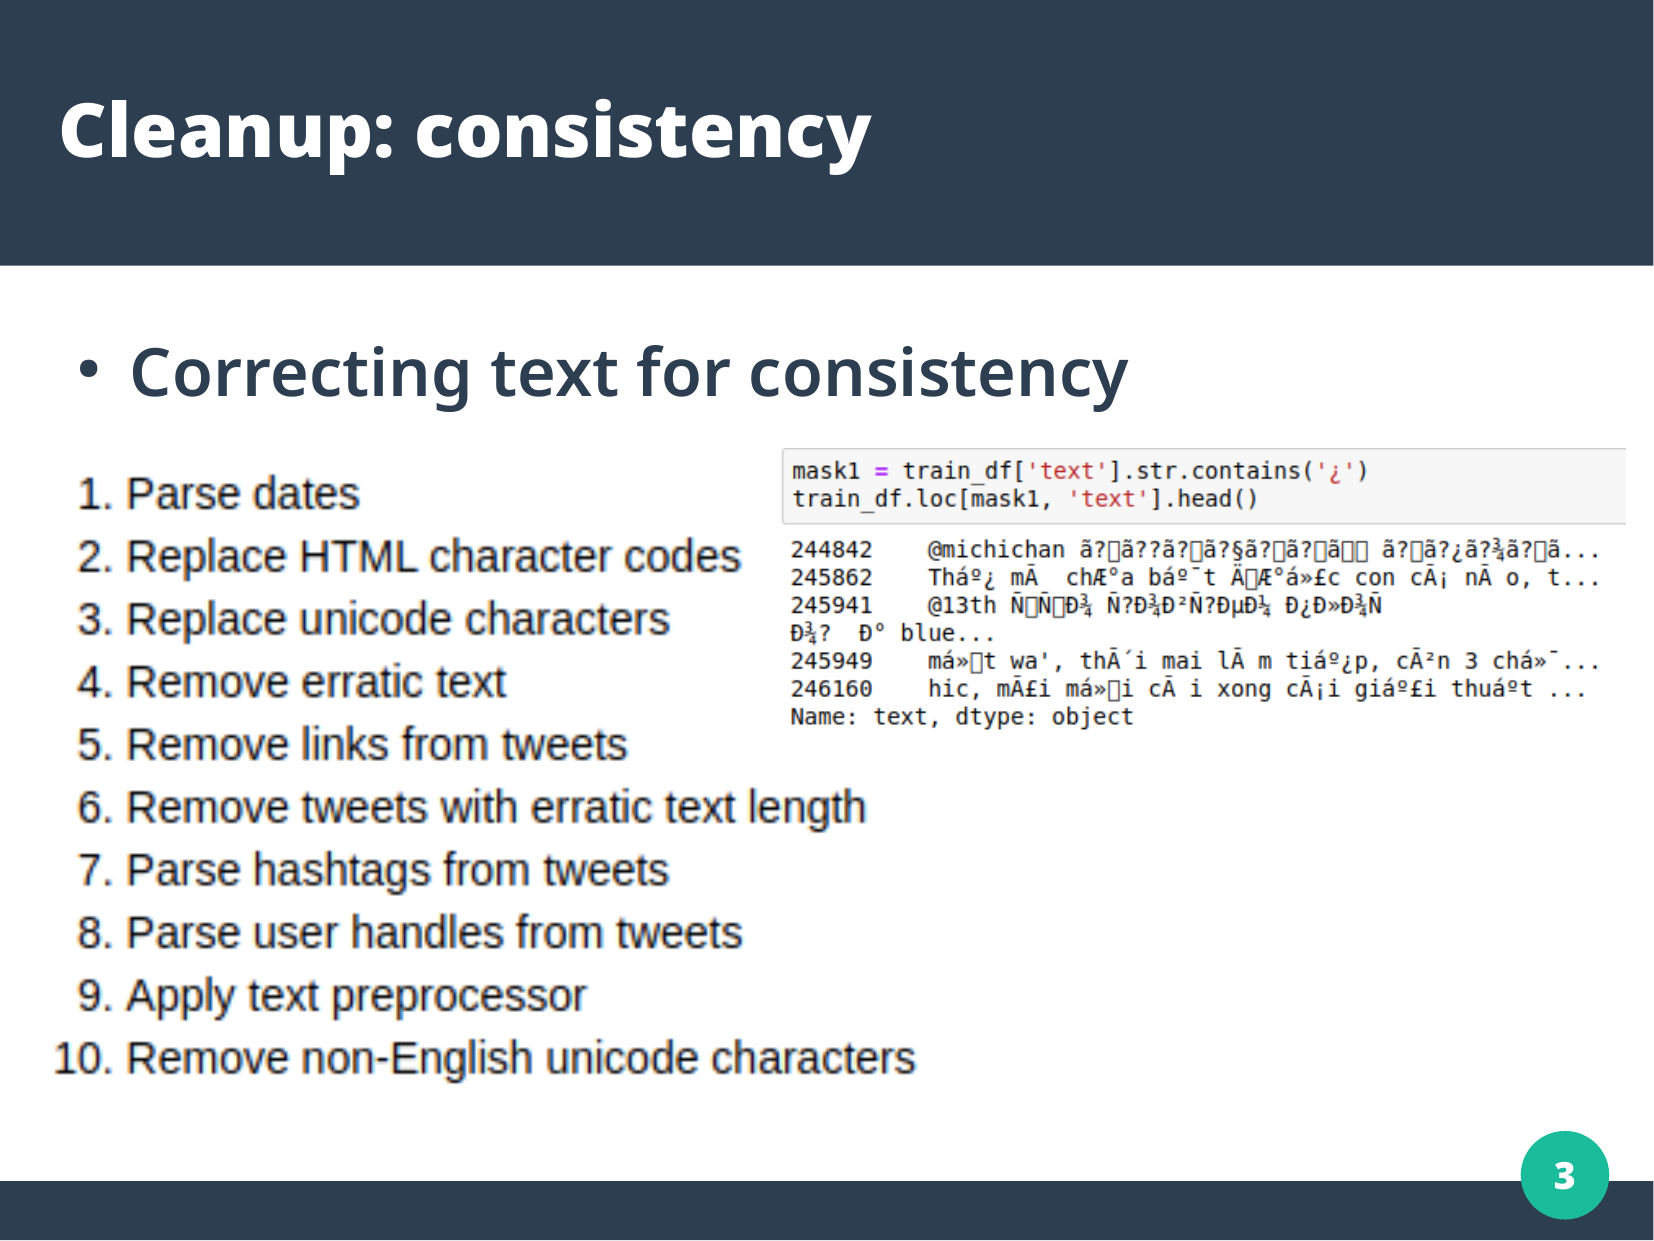

# Cleanup: consistency
Correcting text for consistency
3